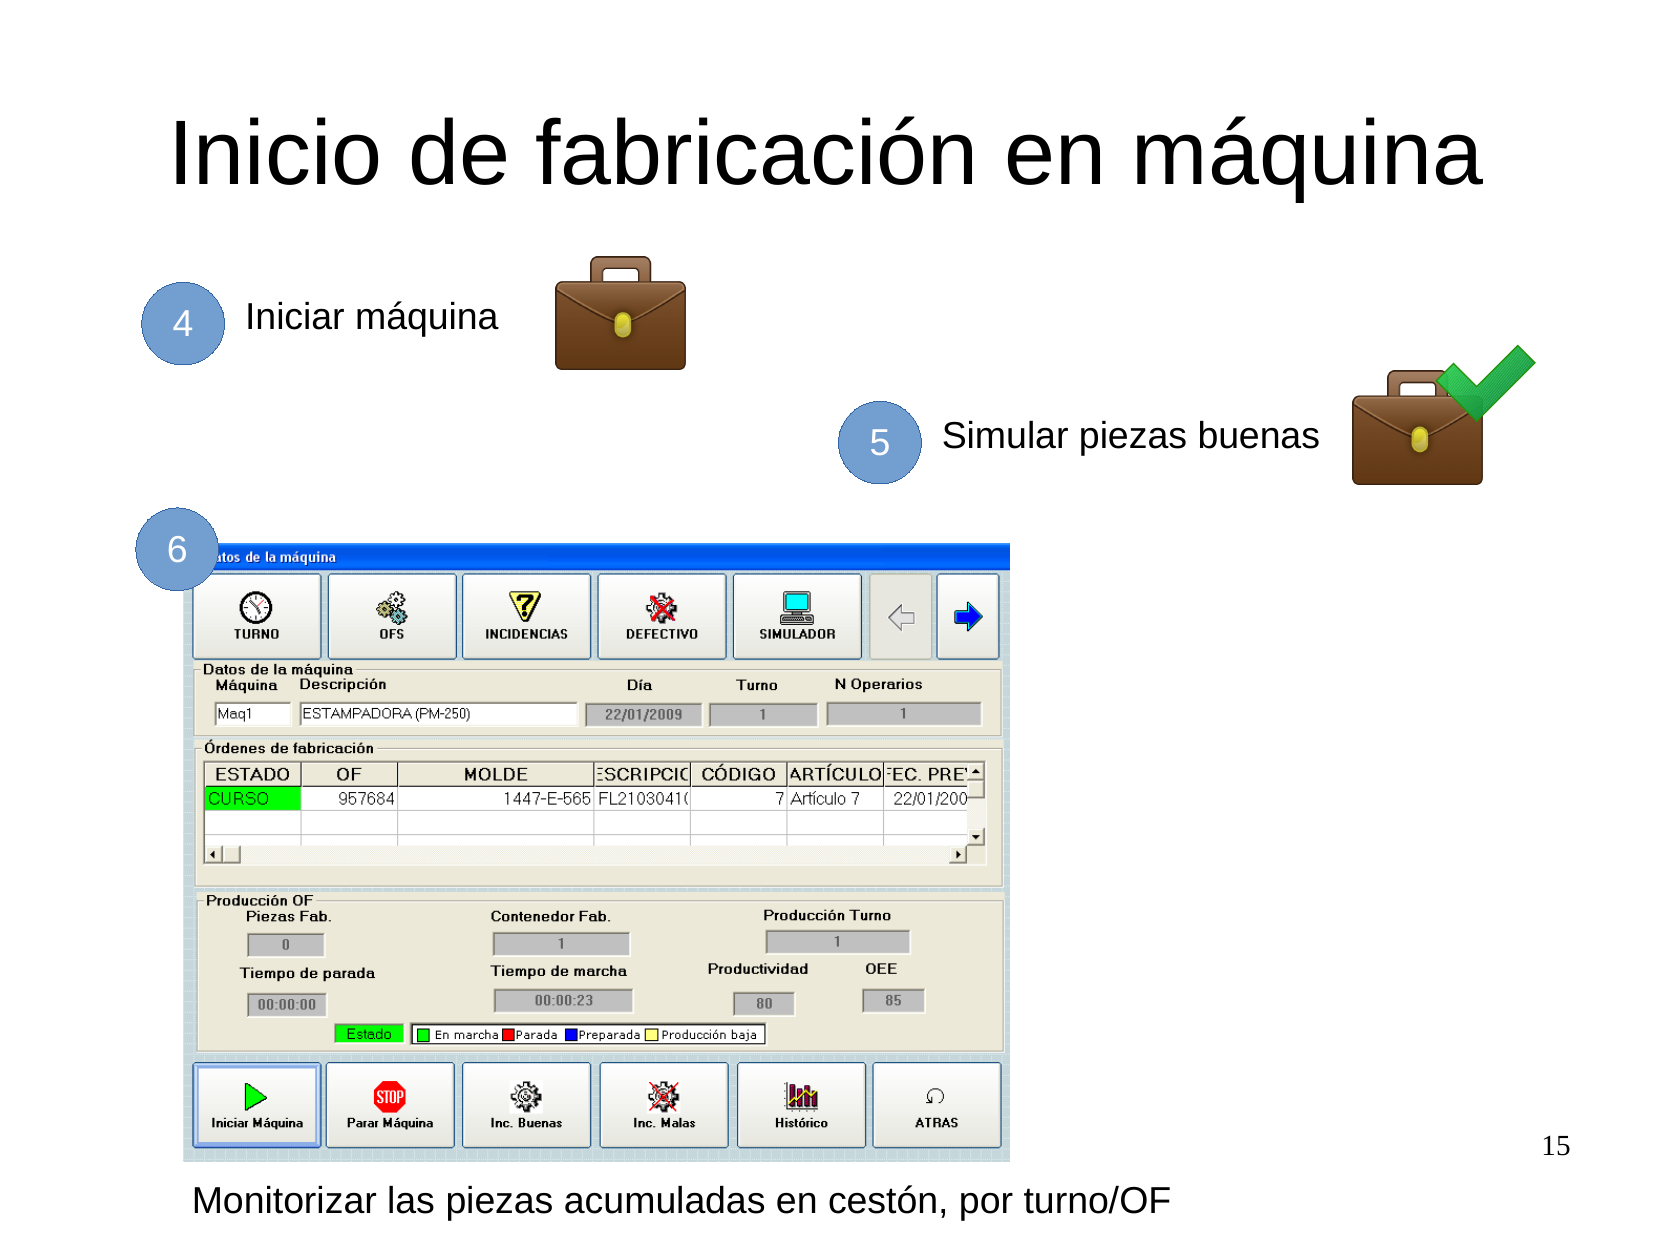

# Inicio de fabricación en máquina
4
Iniciar máquina
5
Simular piezas buenas
6
15
Monitorizar las piezas acumuladas en cestón, por turno/OF